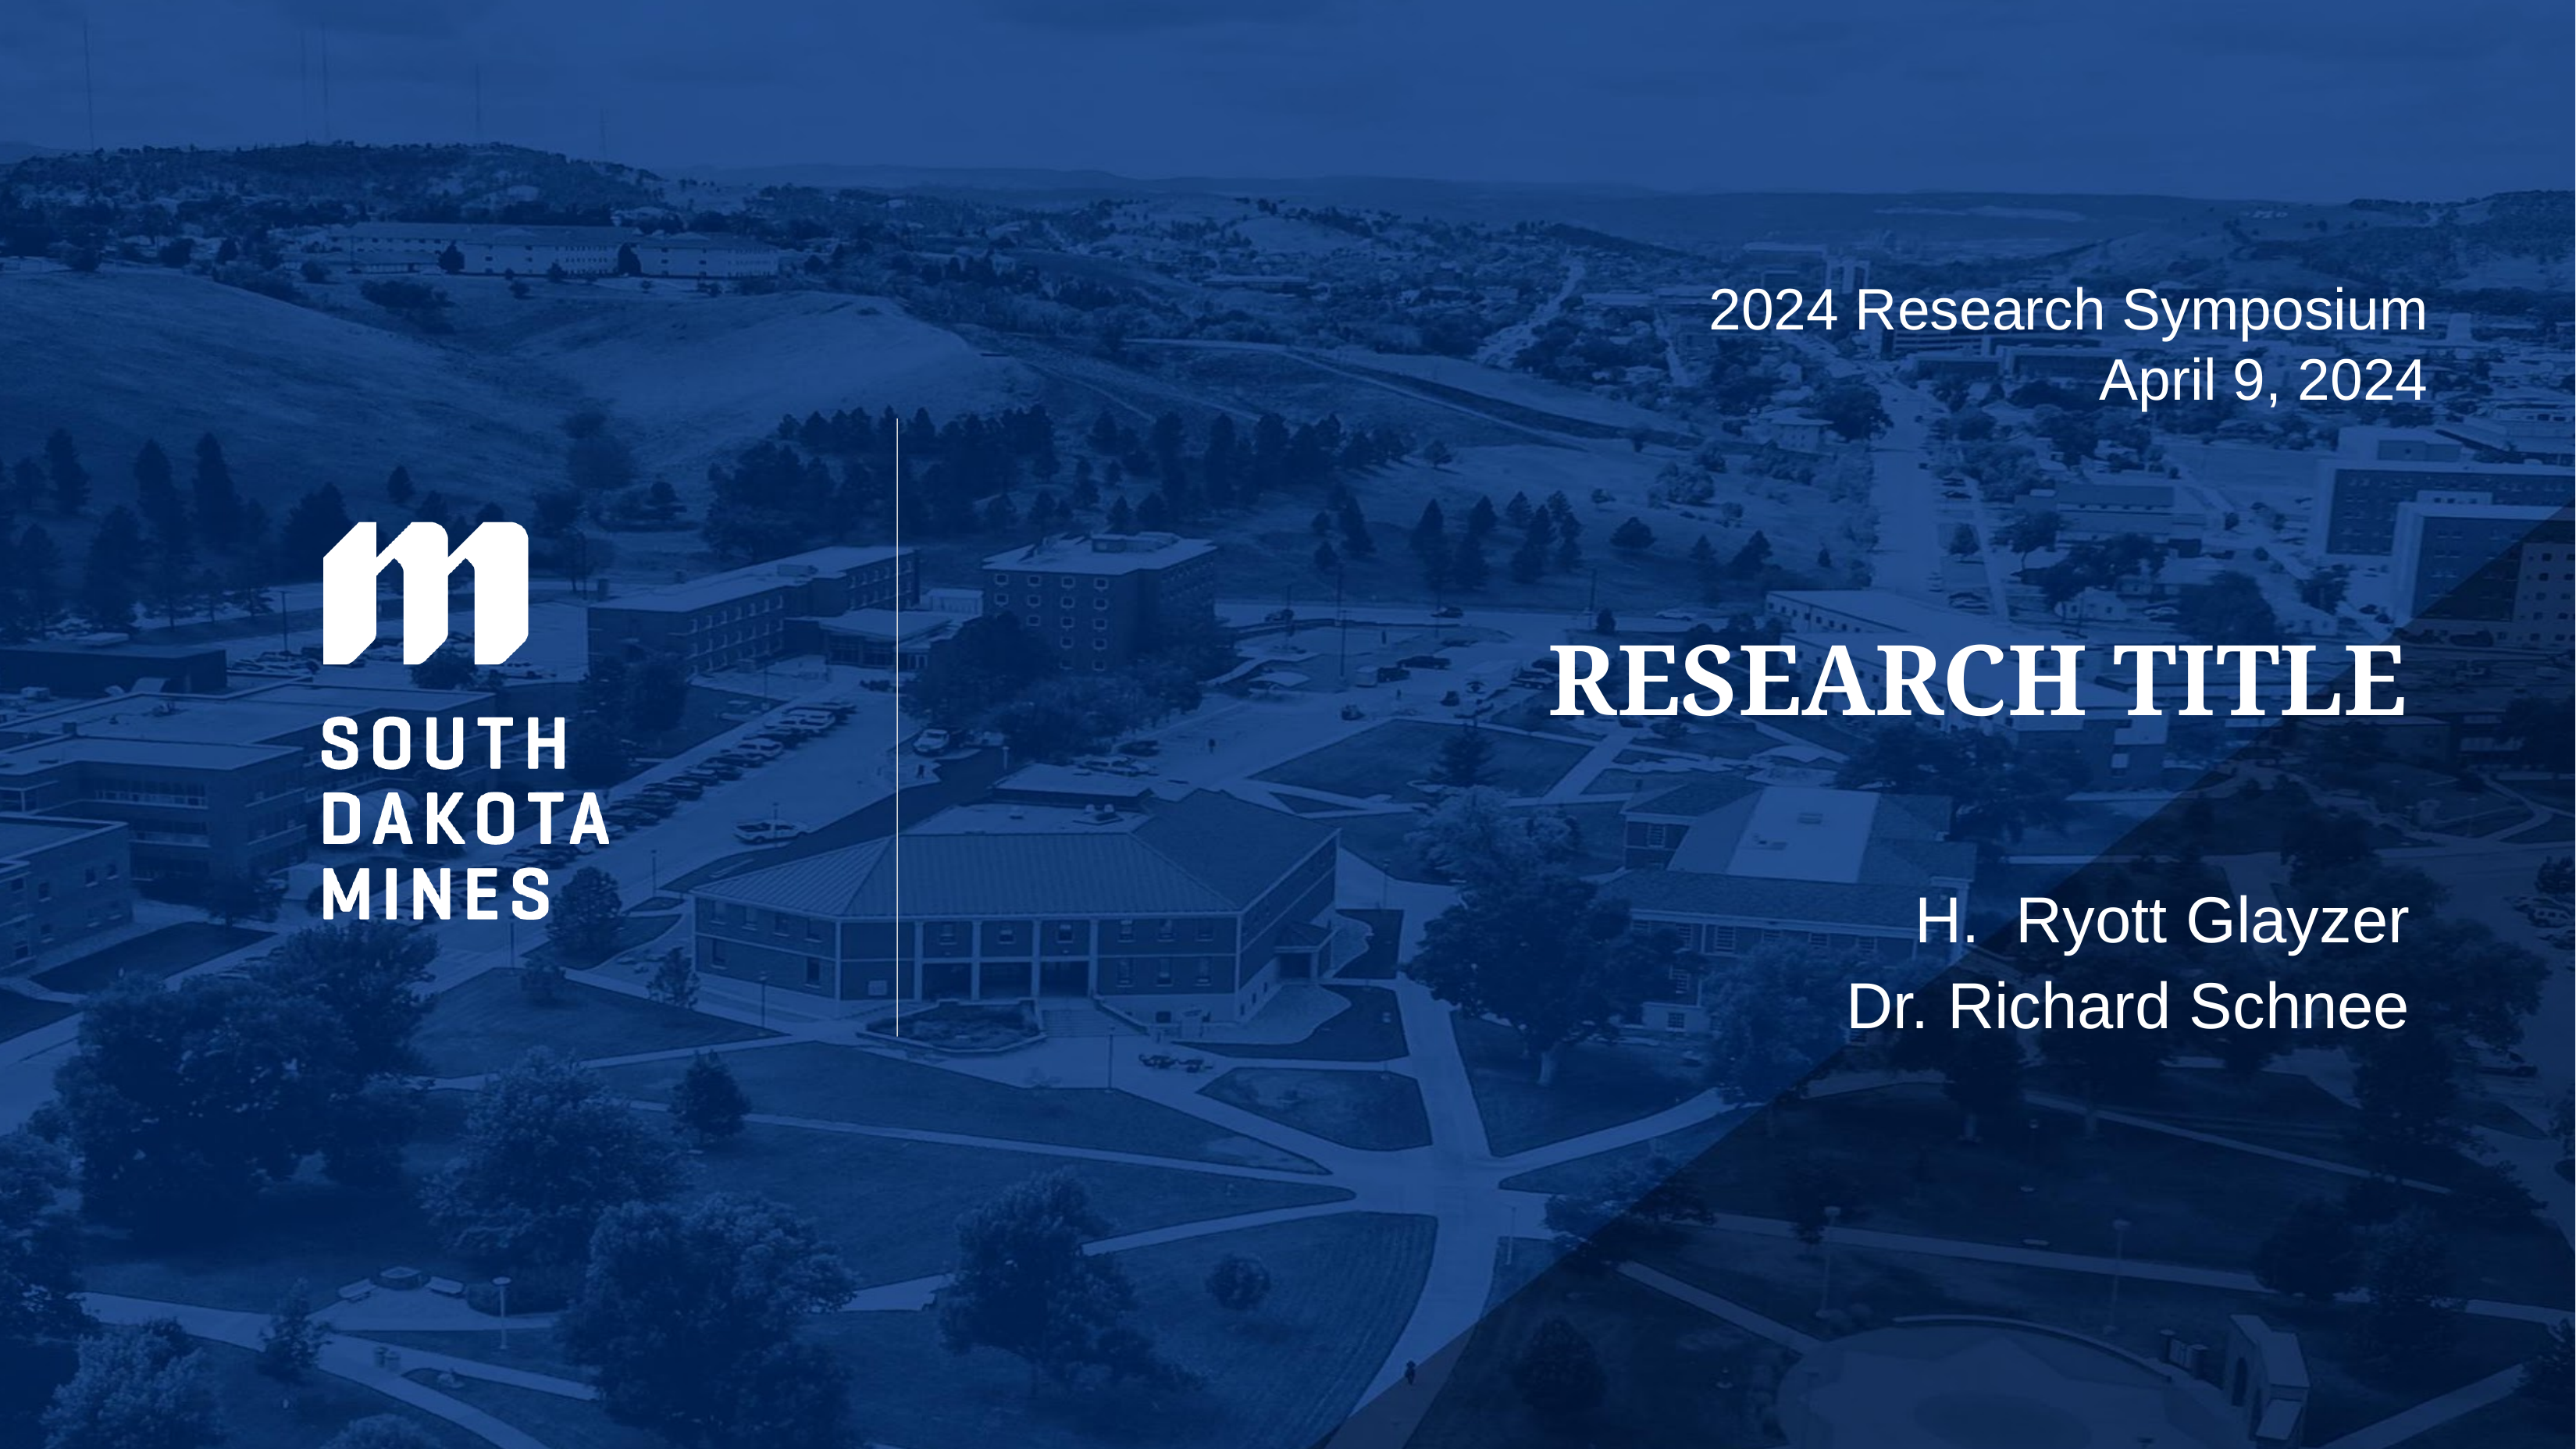

2024 Research Symposium
April 9, 2024
# RESEARCH TITLE
H. Ryott Glayzer
Dr. Richard Schnee